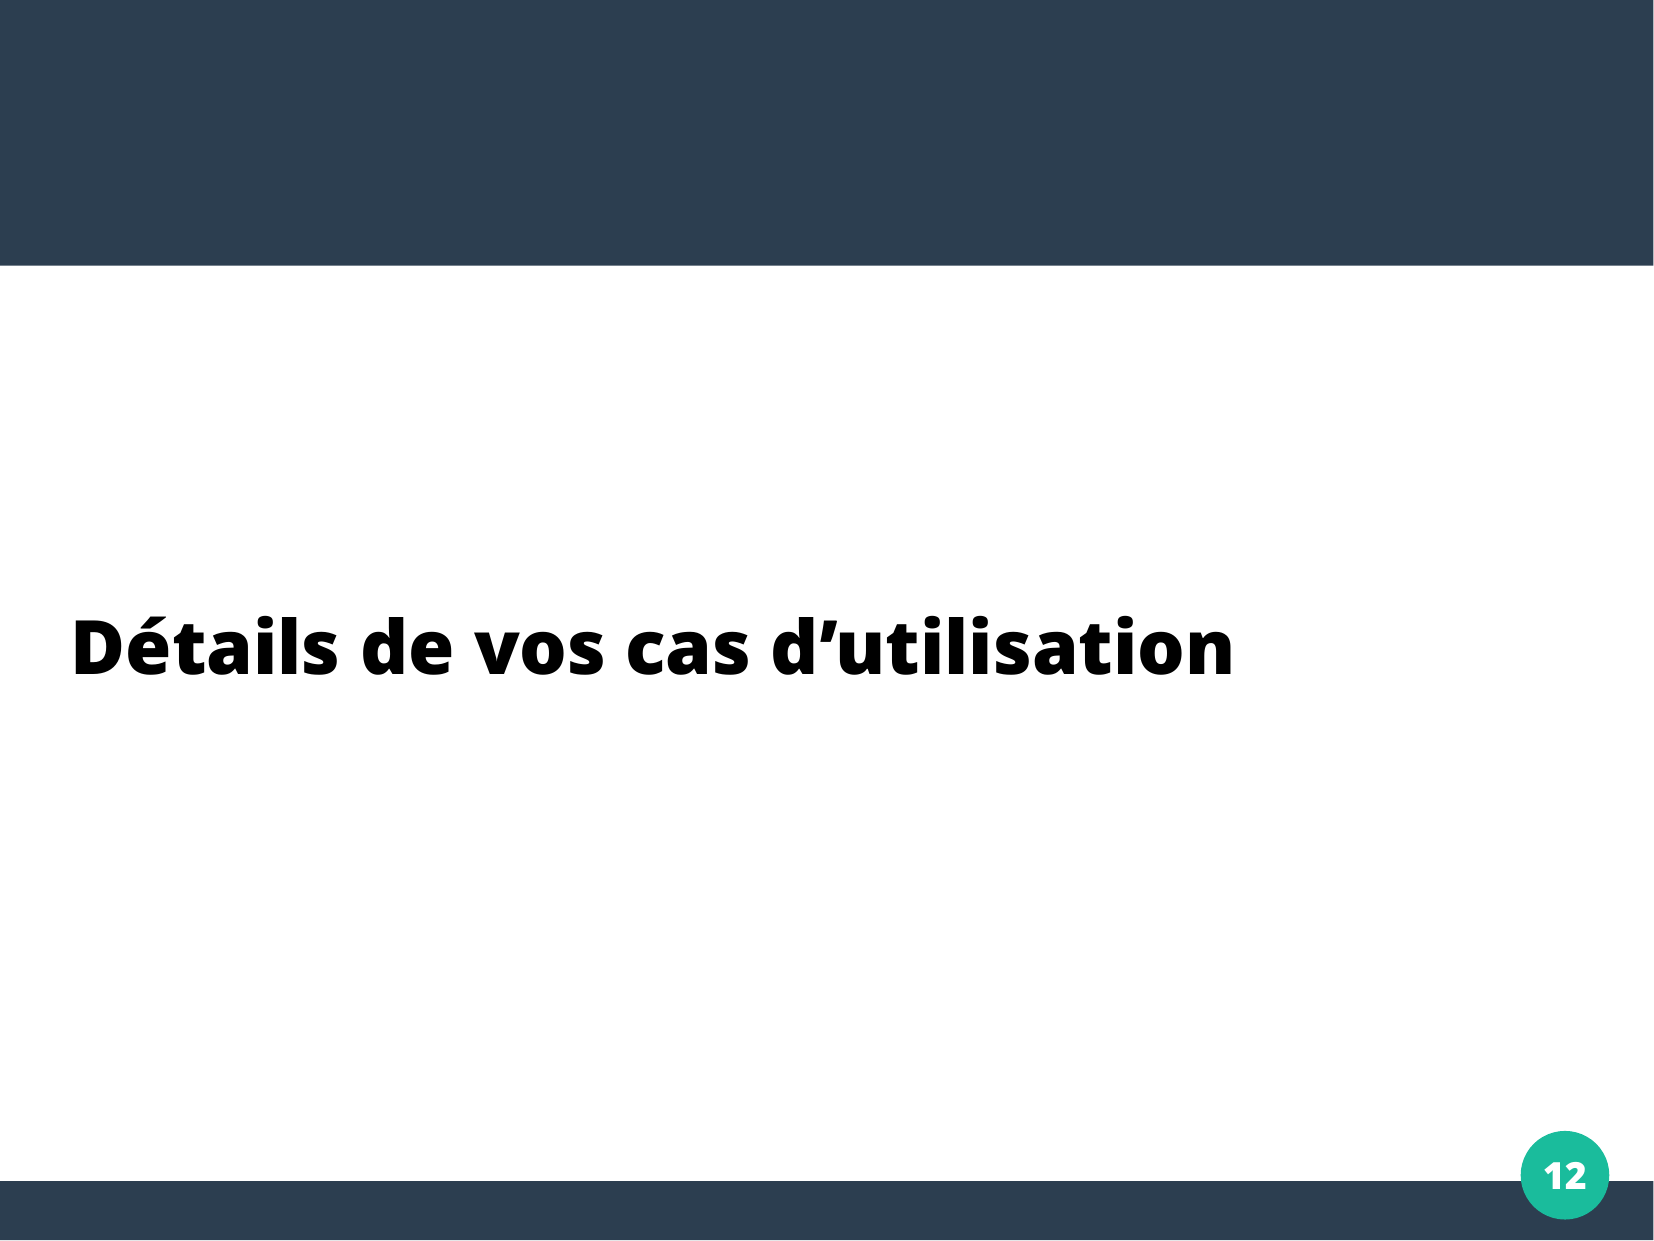

# Détails de vos cas d’utilisation
12